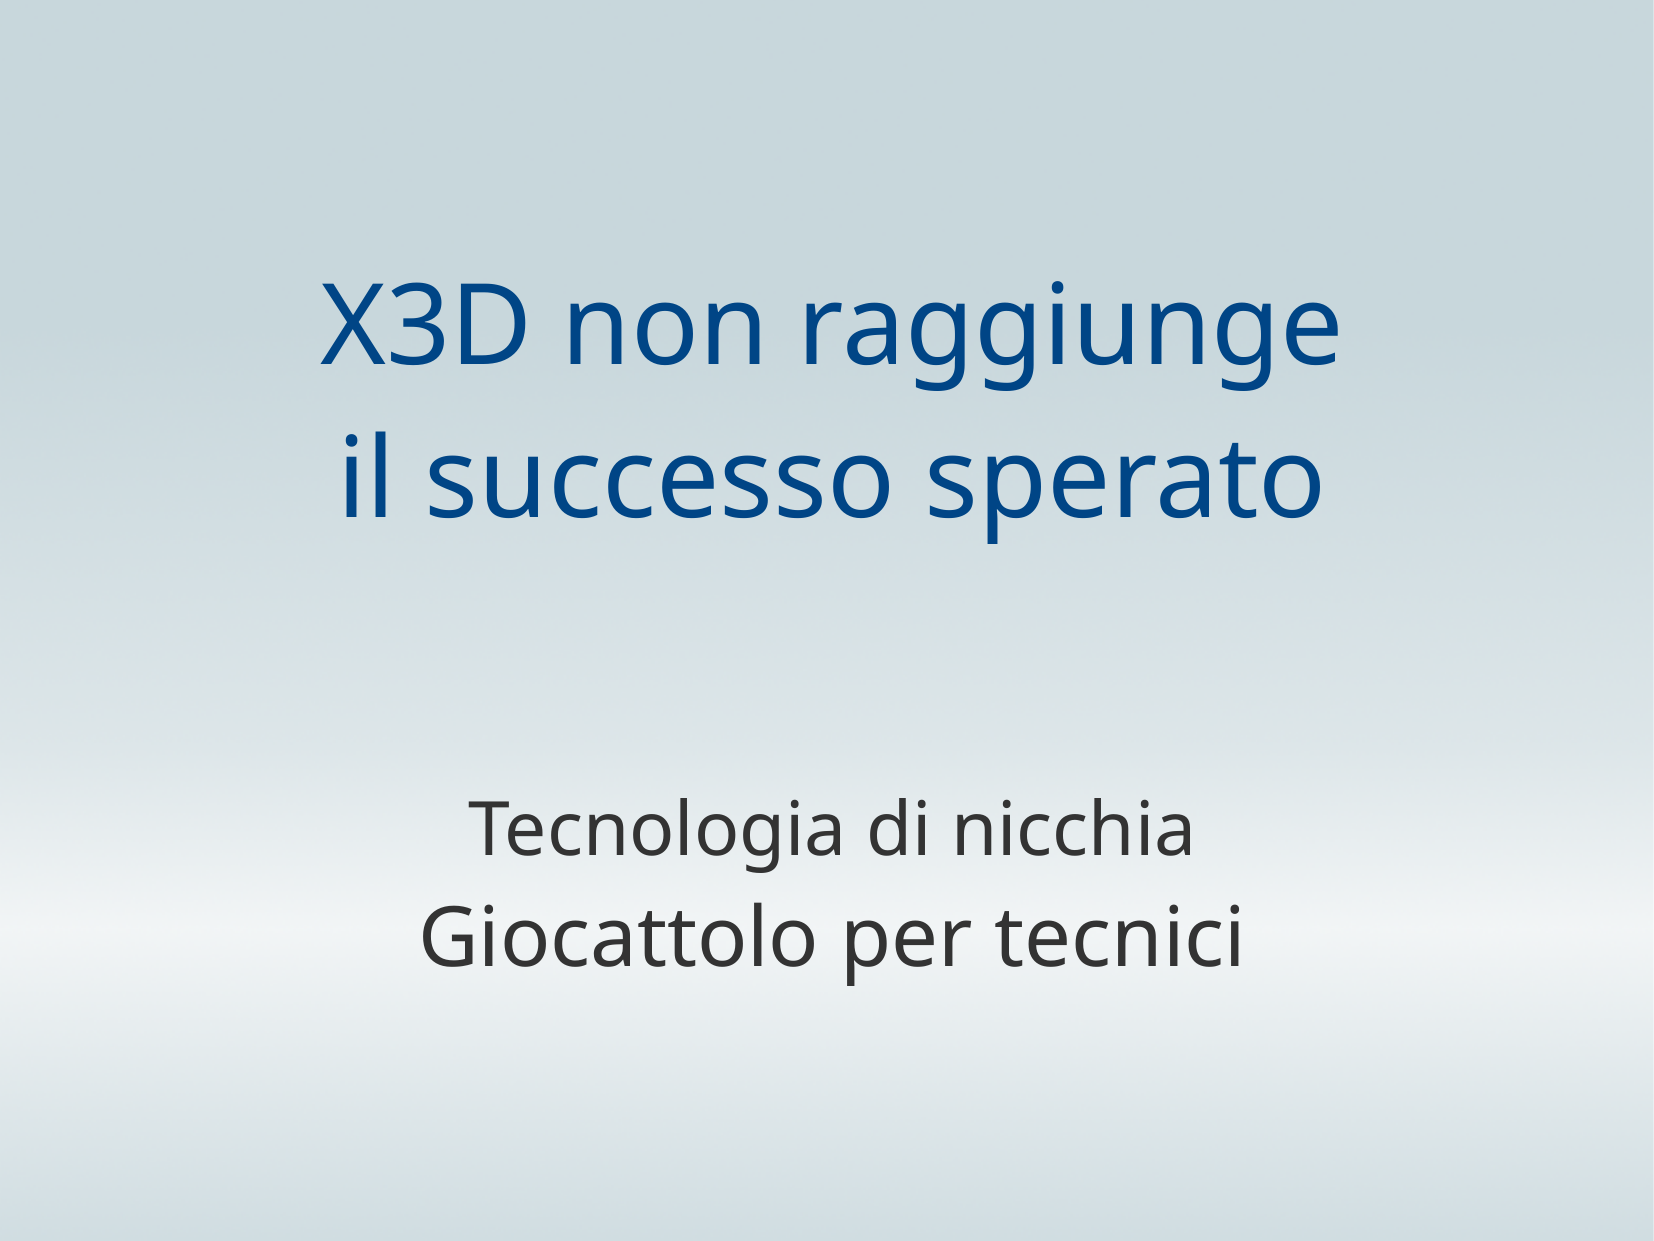

X3D non raggiunge
il successo sperato
Tecnologia di nicchia
Giocattolo per tecnici